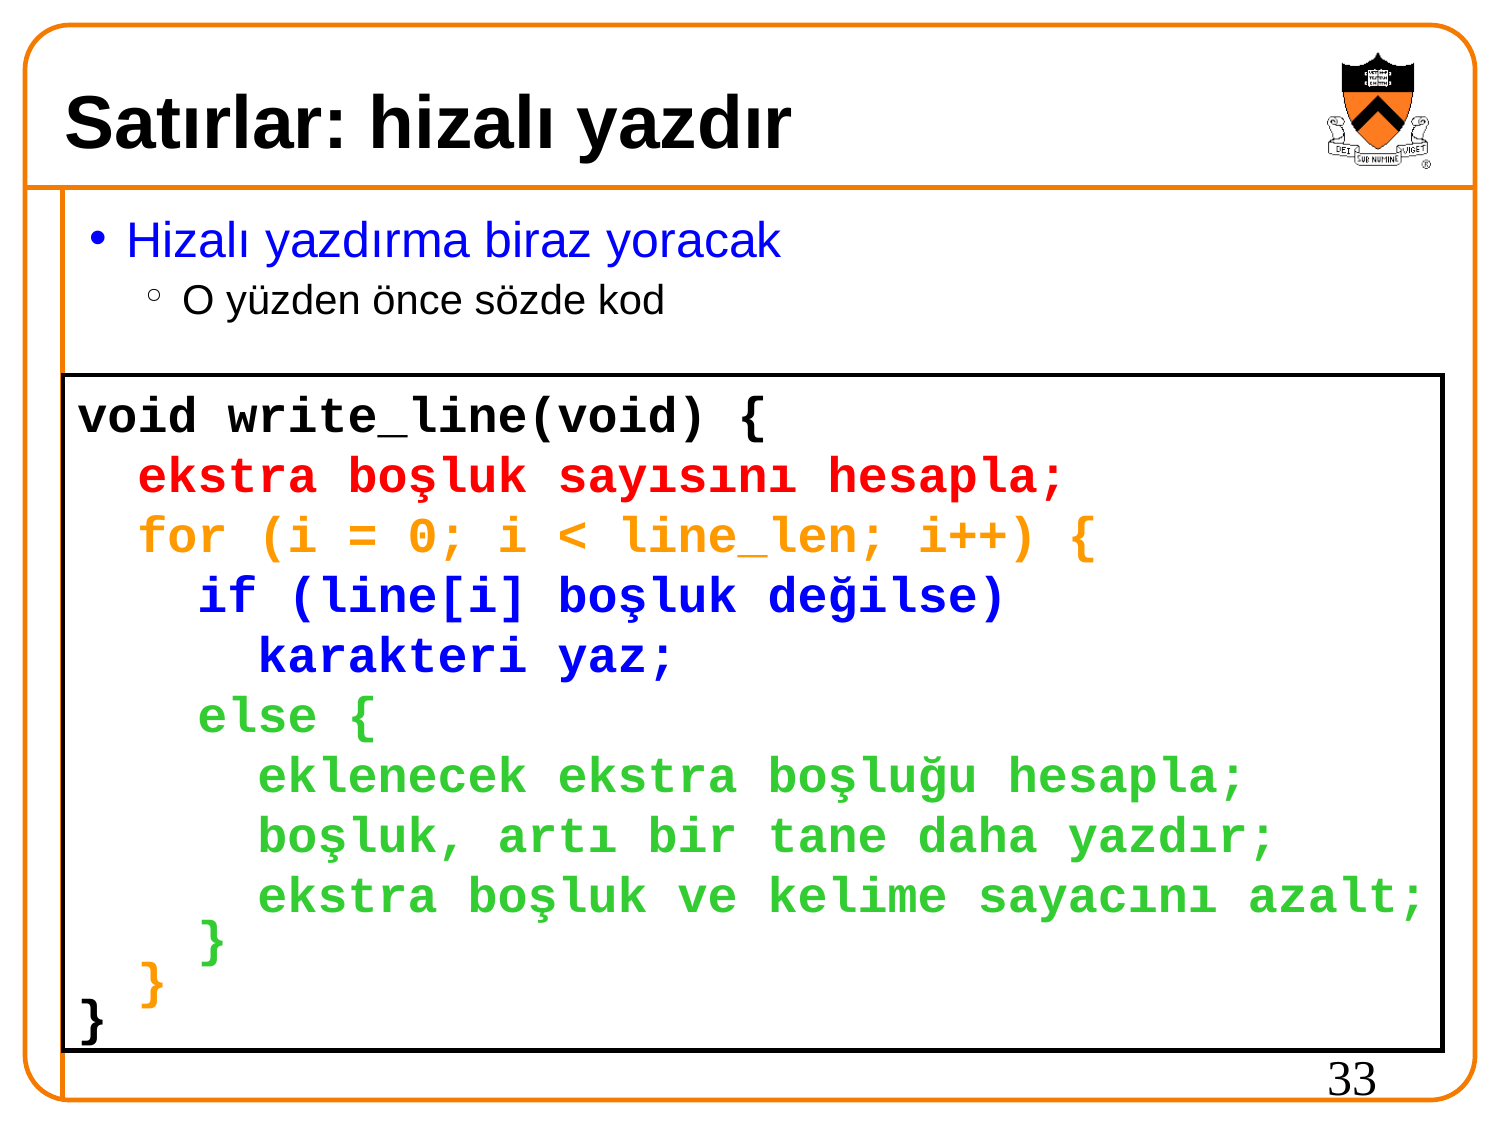

# Satırlar: hizalı yazdır
Hizalı yazdırma biraz yoracak
O yüzden önce sözde kod
void write_line(void) {
 ekstra boşluk sayısını hesapla;
 for (i = 0; i < line_len; i++) {
 if (line[i] boşluk değilse)
 karakteri yaz;
 else {
 eklenecek ekstra boşluğu hesapla;
 boşluk, artı bir tane daha yazdır;
 ekstra boşluk ve kelime sayacını azalt;
 }
 }
}
33